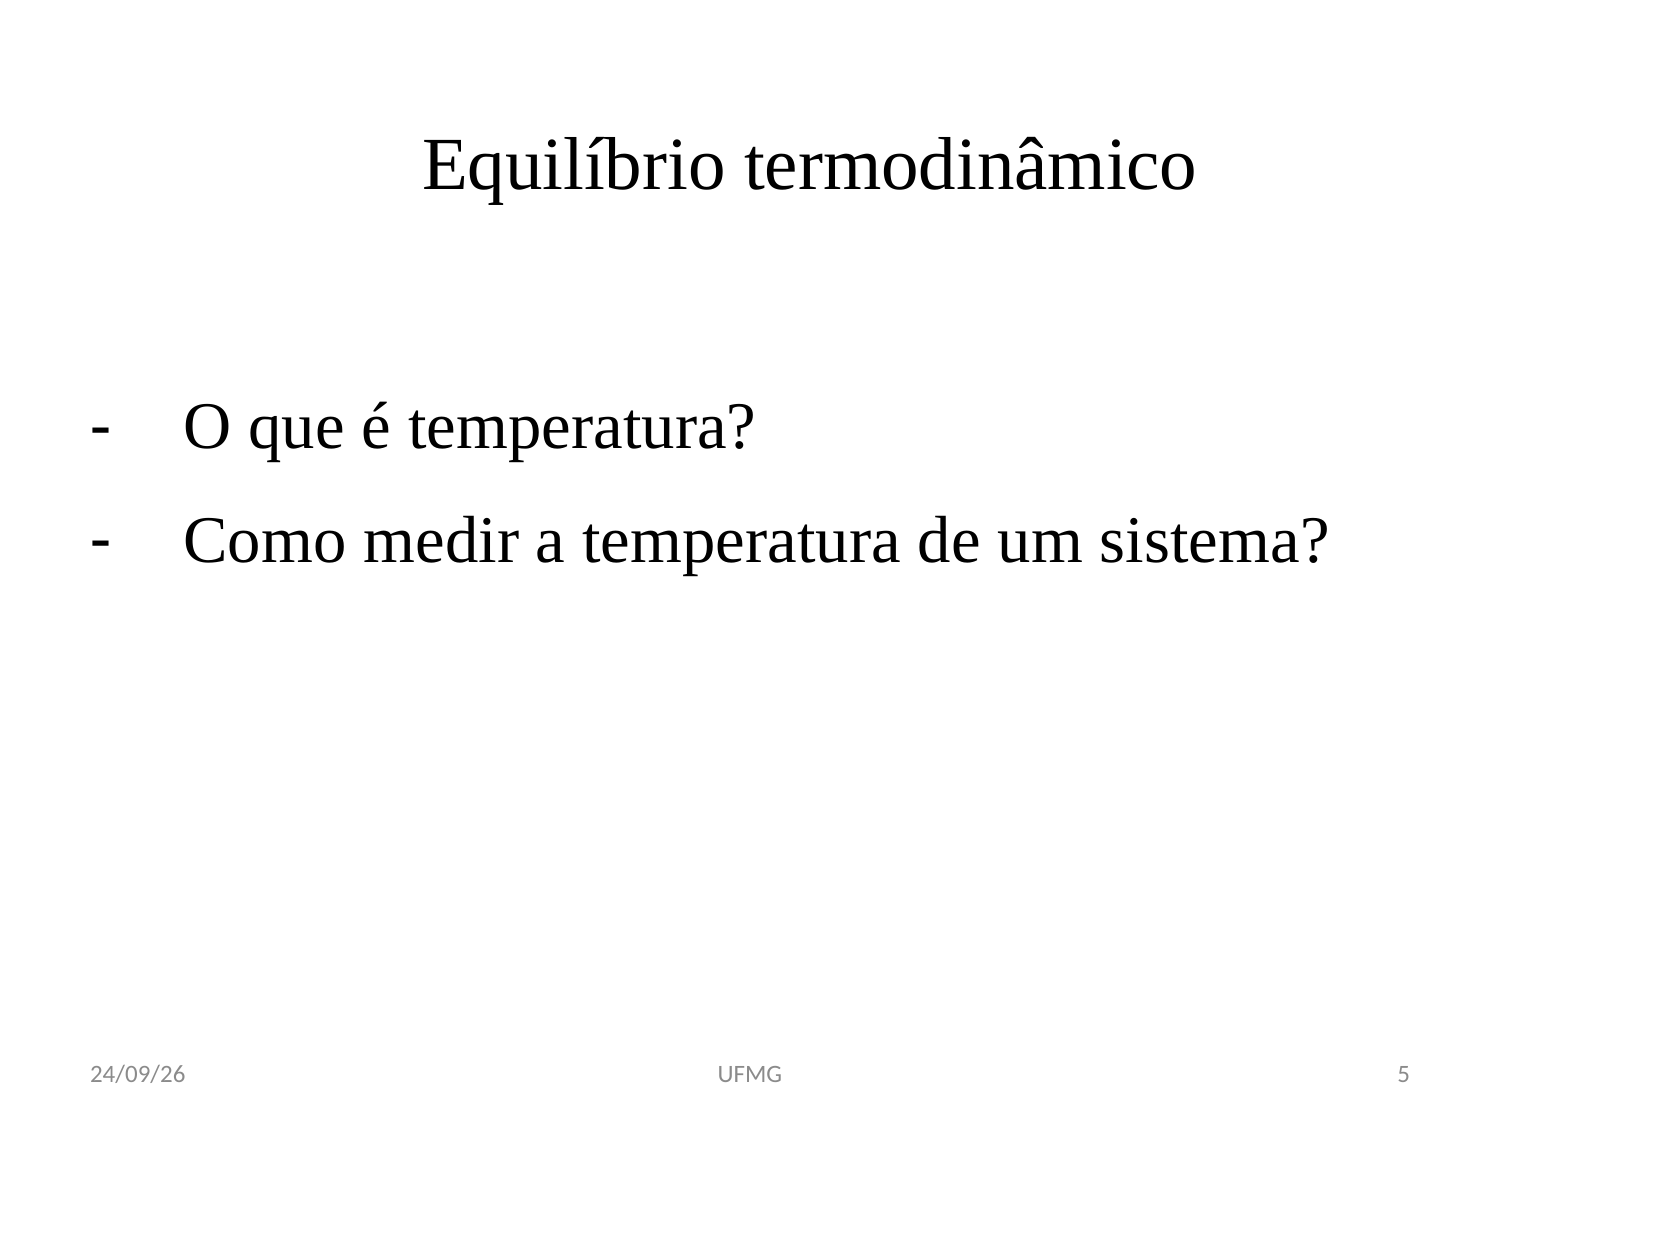

Equilíbrio termodinâmico
O que é temperatura?
Como medir a temperatura de um sistema?
UFMG
2